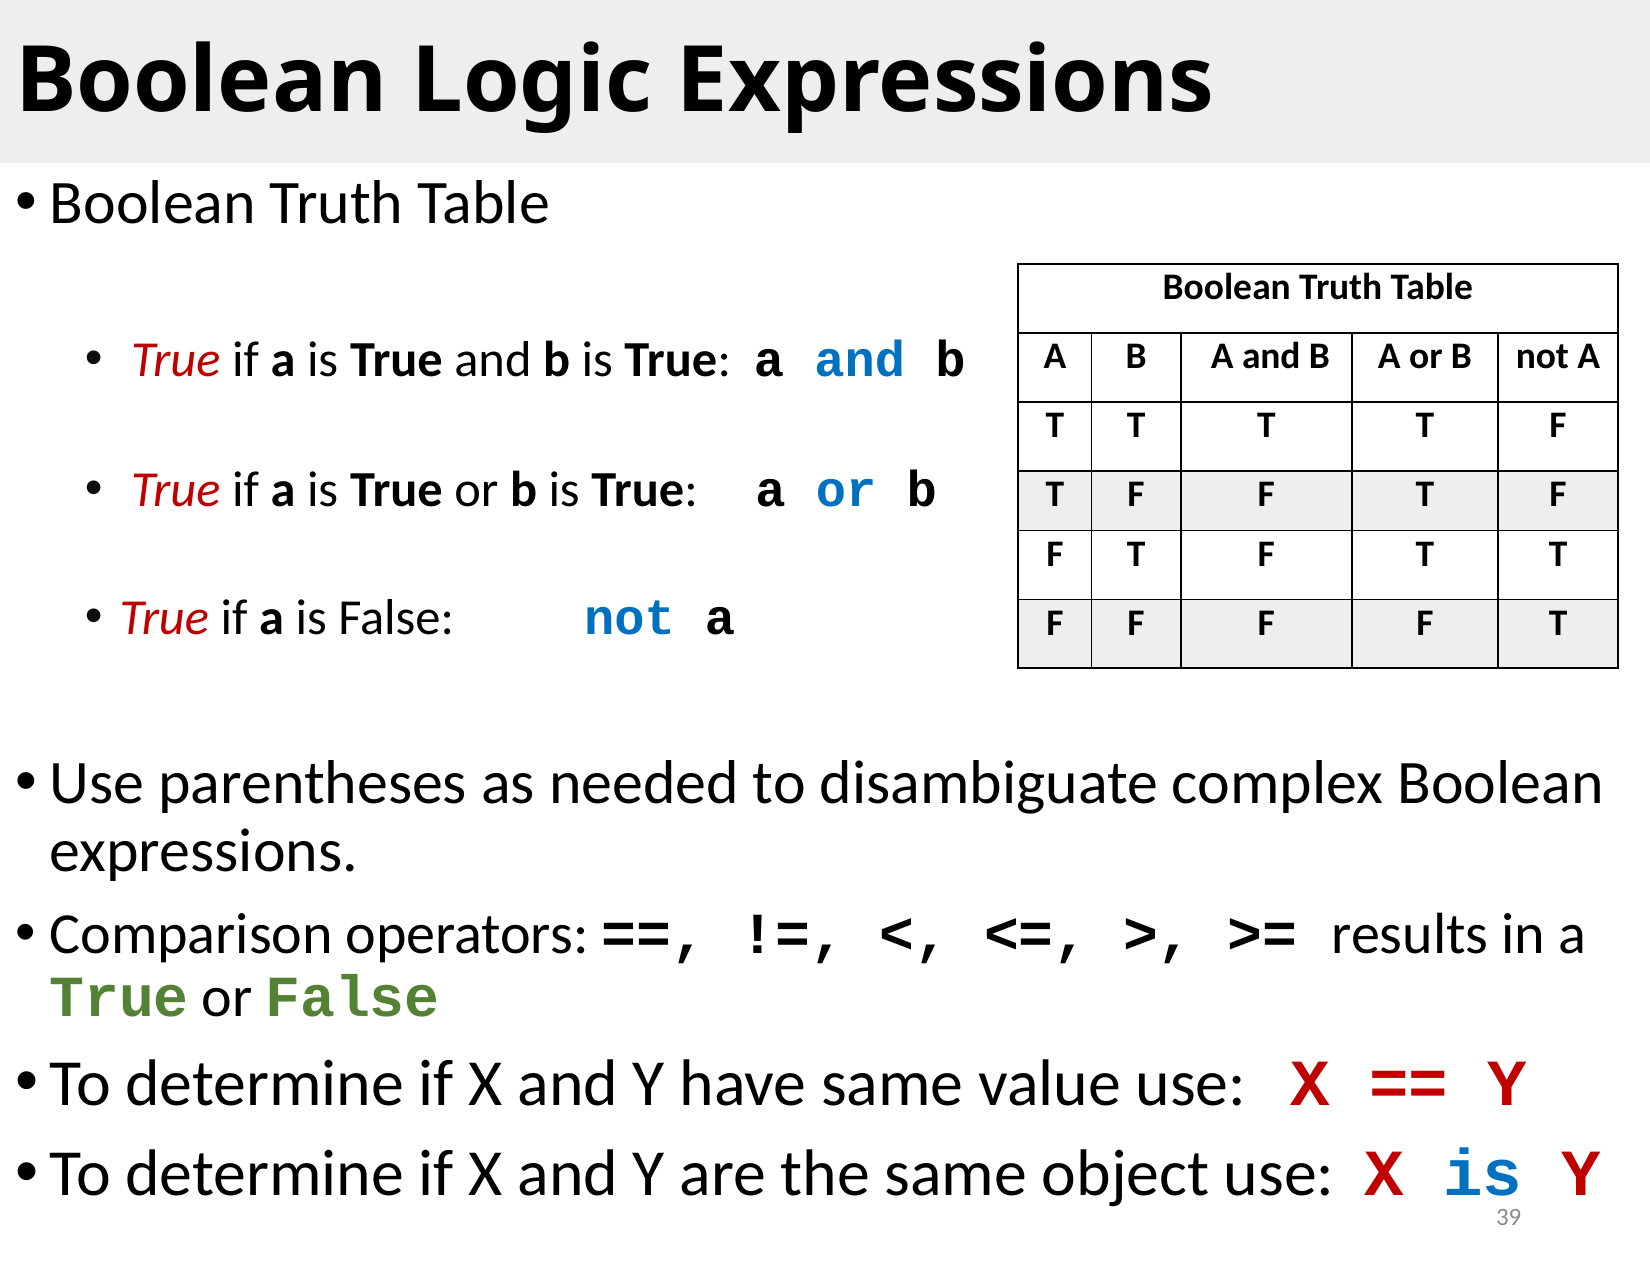

# Boolean Logic Expressions
Boolean Truth Table
 True if a is True and b is True: a and b
 True if a is True or b is True: a or b
True if a is False:		 not a
Use parentheses as needed to disambiguate complex Boolean expressions.
Comparison operators: ==, !=, <, <=, >, >= results in a True or False
To determine if X and Y have same value use: X == Y
To determine if X and Y are the same object use: X is Y
| Boolean Truth Table | | | | |
| --- | --- | --- | --- | --- |
| A | B | A and B | A or B | not A |
| T | T | T | T | F |
| T | F | F | T | F |
| F | T | F | T | T |
| F | F | F | F | T |
39